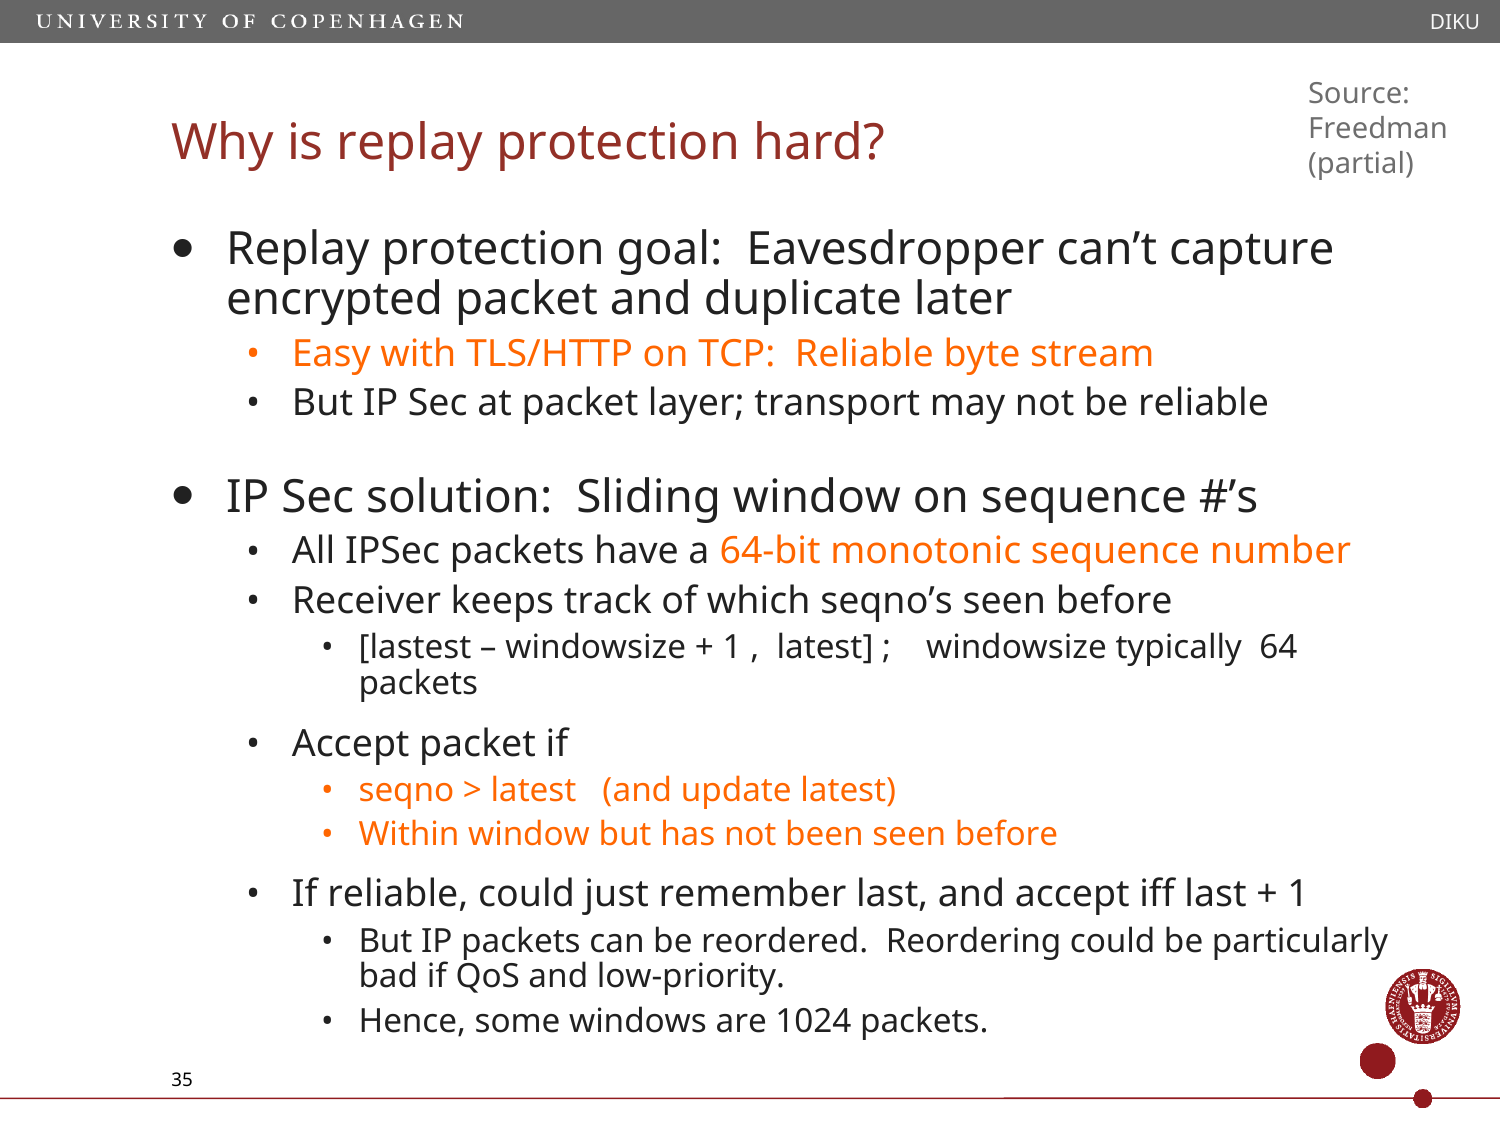

DIKU
Source: Freedman (partial)
Why is replay protection hard?
Replay protection goal: Eavesdropper can’t capture encrypted packet and duplicate later
Easy with TLS/HTTP on TCP: Reliable byte stream
But IP Sec at packet layer; transport may not be reliable
IP Sec solution: Sliding window on sequence #’s
All IPSec packets have a 64-bit monotonic sequence number
Receiver keeps track of which seqno’s seen before
[lastest – windowsize + 1 , latest] ; windowsize typically 64 packets
Accept packet if
seqno > latest (and update latest)
Within window but has not been seen before
If reliable, could just remember last, and accept iff last + 1
But IP packets can be reordered. Reordering could be particularly bad if QoS and low-priority.
Hence, some windows are 1024 packets.